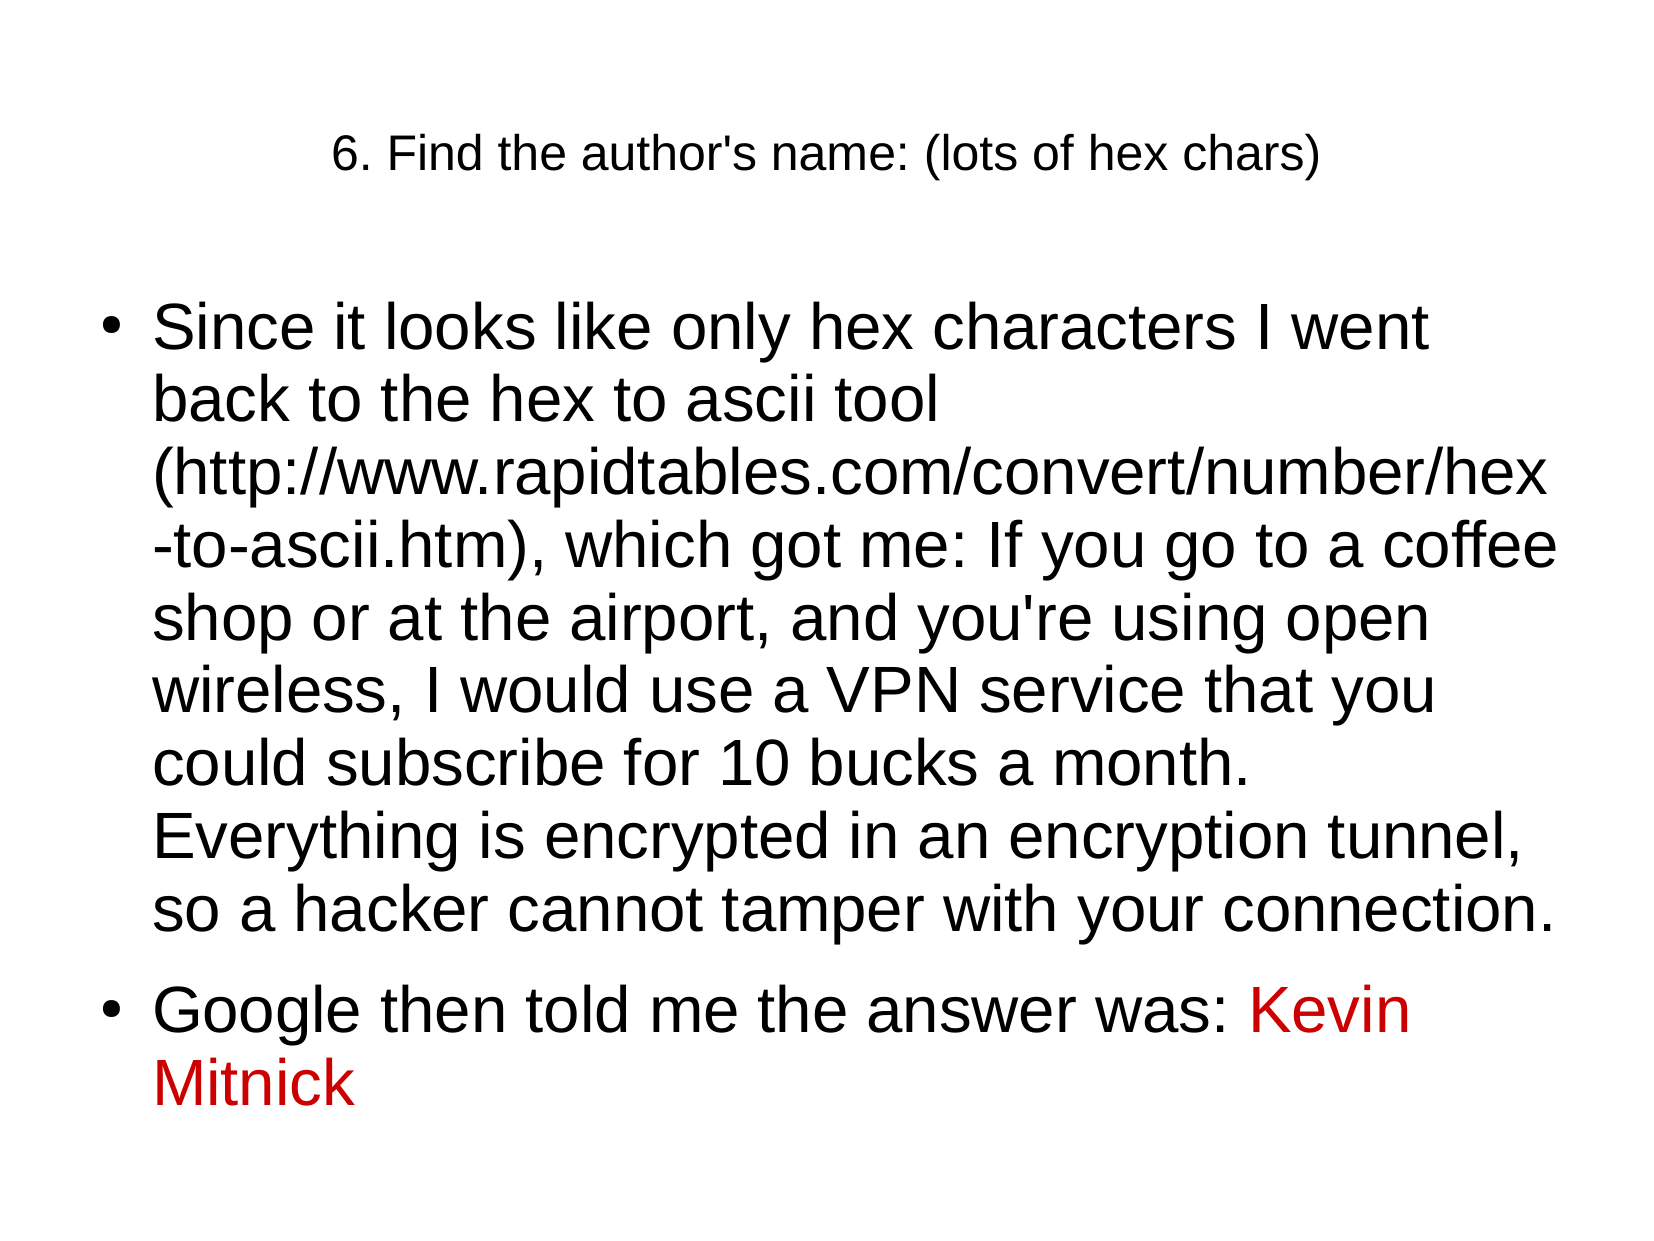

# 6. Find the author's name: (lots of hex chars)
Since it looks like only hex characters I went back to the hex to ascii tool (http://www.rapidtables.com/convert/number/hex-to-ascii.htm), which got me: If you go to a coffee shop or at the airport, and you're using open wireless, I would use a VPN service that you could subscribe for 10 bucks a month. Everything is encrypted in an encryption tunnel, so a hacker cannot tamper with your connection.
Google then told me the answer was: Kevin Mitnick